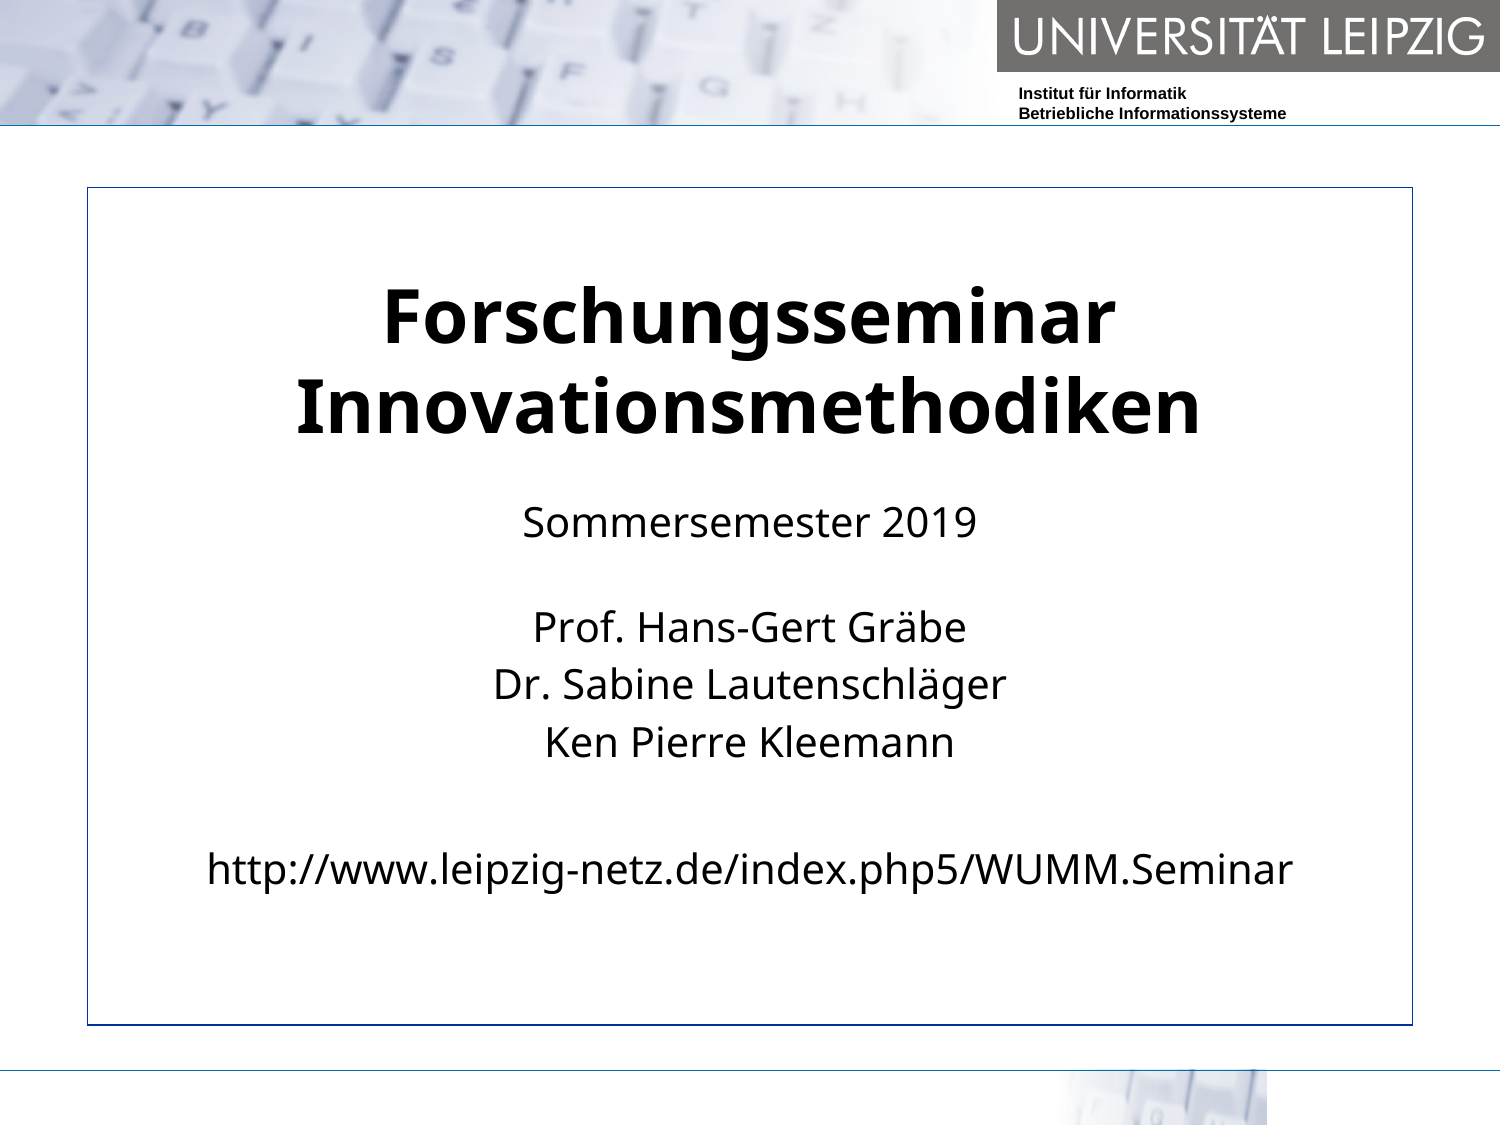

Forschungsseminar Innovationsmethodiken
Sommersemester 2019
Prof. Hans-Gert Gräbe
Dr. Sabine Lautenschläger
Ken Pierre Kleemann
http://www.leipzig-netz.de/index.php5/WUMM.Seminar